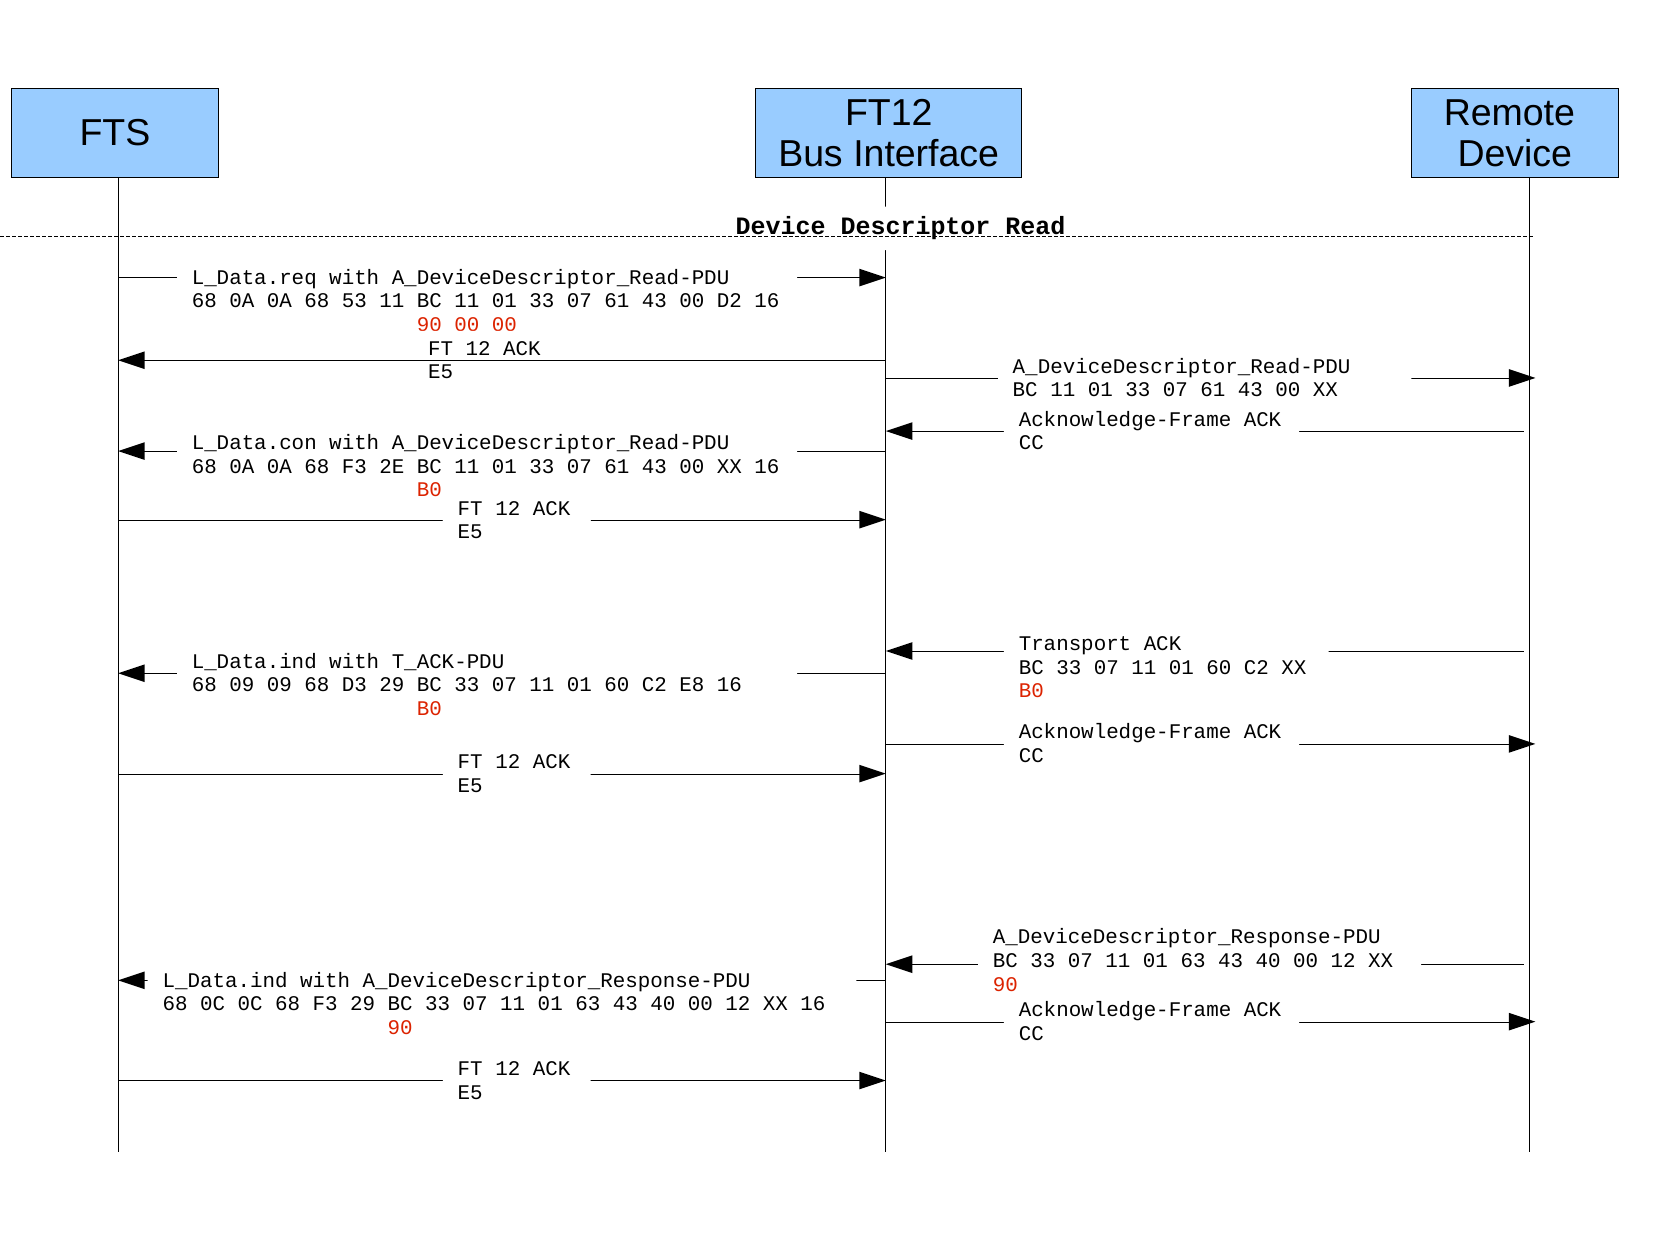

FTS
FT12
Bus Interface
Remote
Device
Device Descriptor Read
L_Data.req with A_DeviceDescriptor_Read-PDU
68 0A 0A 68 53 11 BC 11 01 33 07 61 43 00 D2 16
 90 00 00
FT 12 ACK
E5
A_DeviceDescriptor_Read-PDU
BC 11 01 33 07 61 43 00 XX
Acknowledge-Frame ACK
CC
L_Data.con with A_DeviceDescriptor_Read-PDU
68 0A 0A 68 F3 2E BC 11 01 33 07 61 43 00 XX 16
 B0
FT 12 ACK
E5
FT 12 ACK
E5
Transport ACK
BC 33 07 11 01 60 C2 XX
B0
L_Data.ind with T_ACK-PDU
68 09 09 68 D3 29 BC 33 07 11 01 60 C2 E8 16
 B0
Acknowledge-Frame ACK
CC
FT 12 ACK
E5
A_DeviceDescriptor_Response-PDU
BC 33 07 11 01 63 43 40 00 12 XX
90
L_Data.ind with A_DeviceDescriptor_Response-PDU
68 0C 0C 68 F3 29 BC 33 07 11 01 63 43 40 00 12 XX 16
 90
Acknowledge-Frame ACK
CC
FT 12 ACK
E5